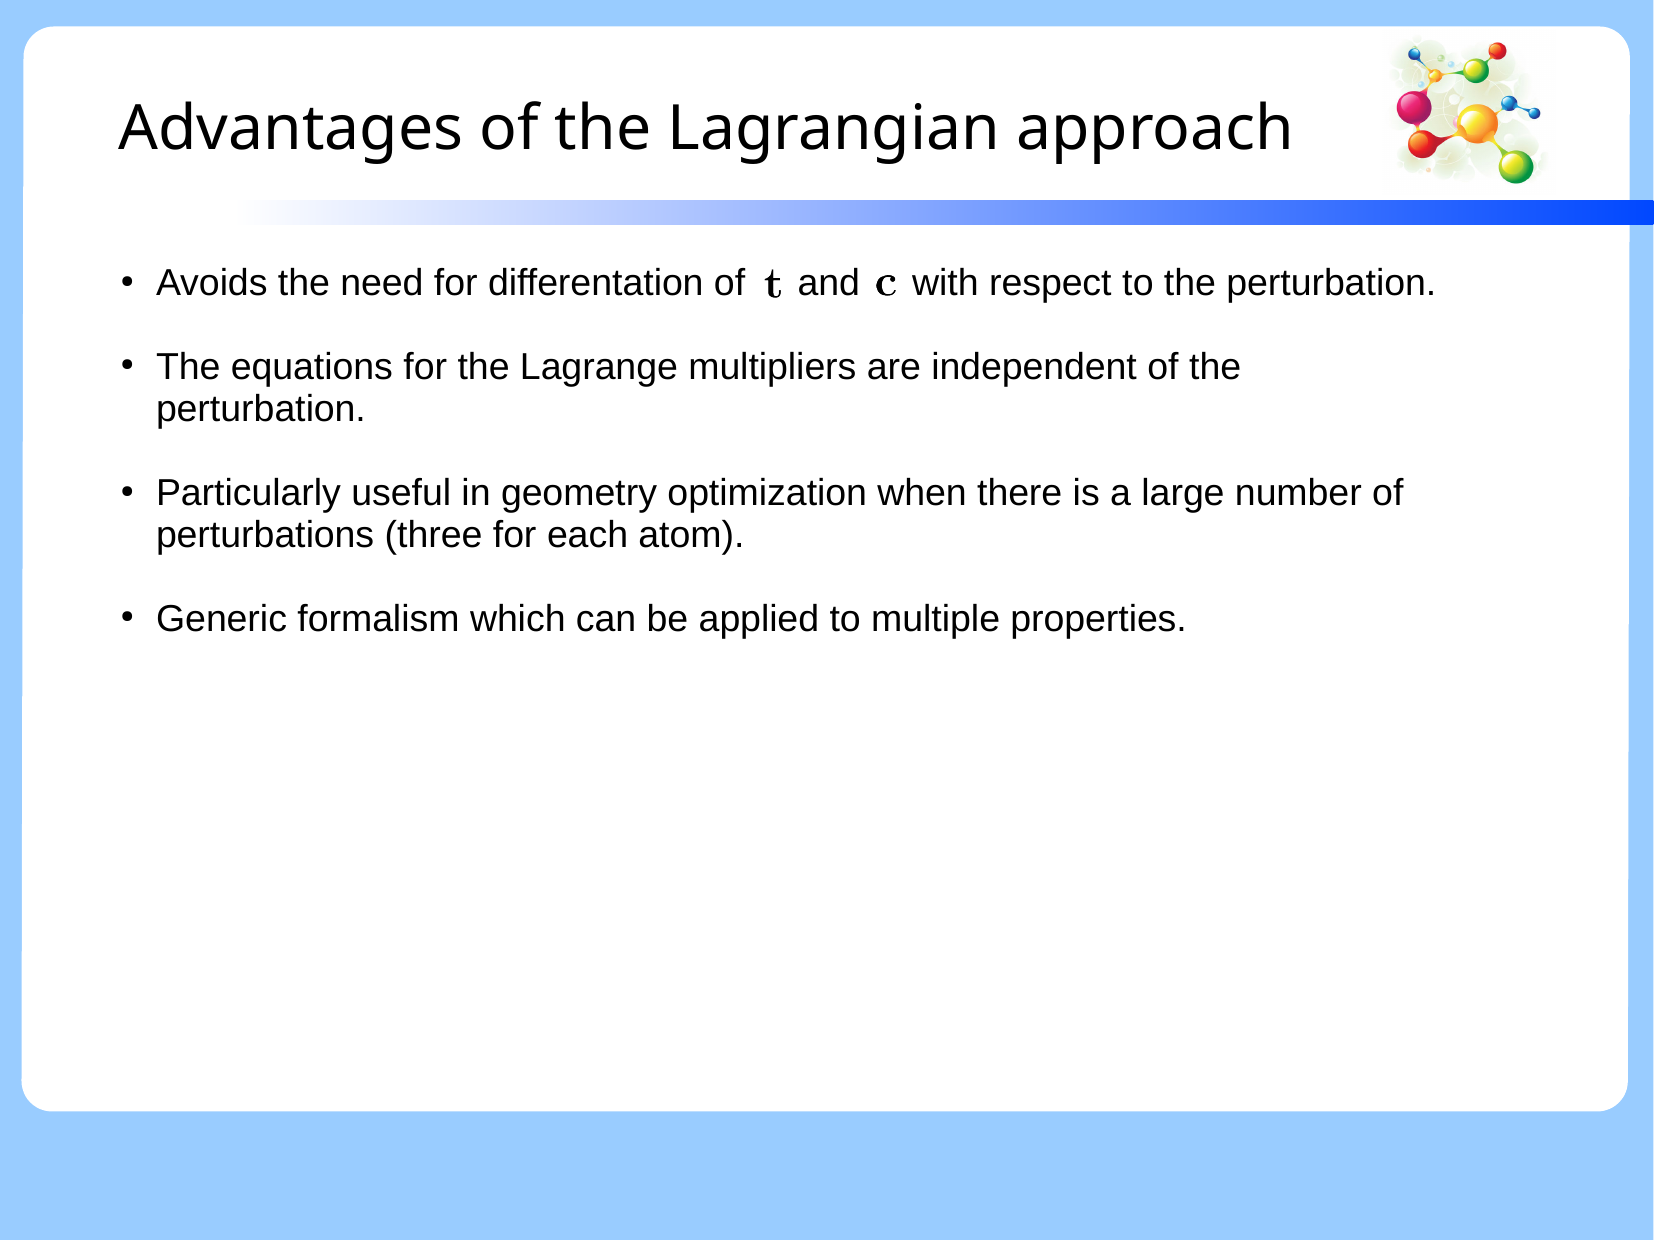

# Advantages of the Lagrangian approach
Avoids the need for differentation of and with respect to the perturbation.
The equations for the Lagrange multipliers are independent of the perturbation.
Particularly useful in geometry optimization when there is a large number of perturbations (three for each atom).
Generic formalism which can be applied to multiple properties.